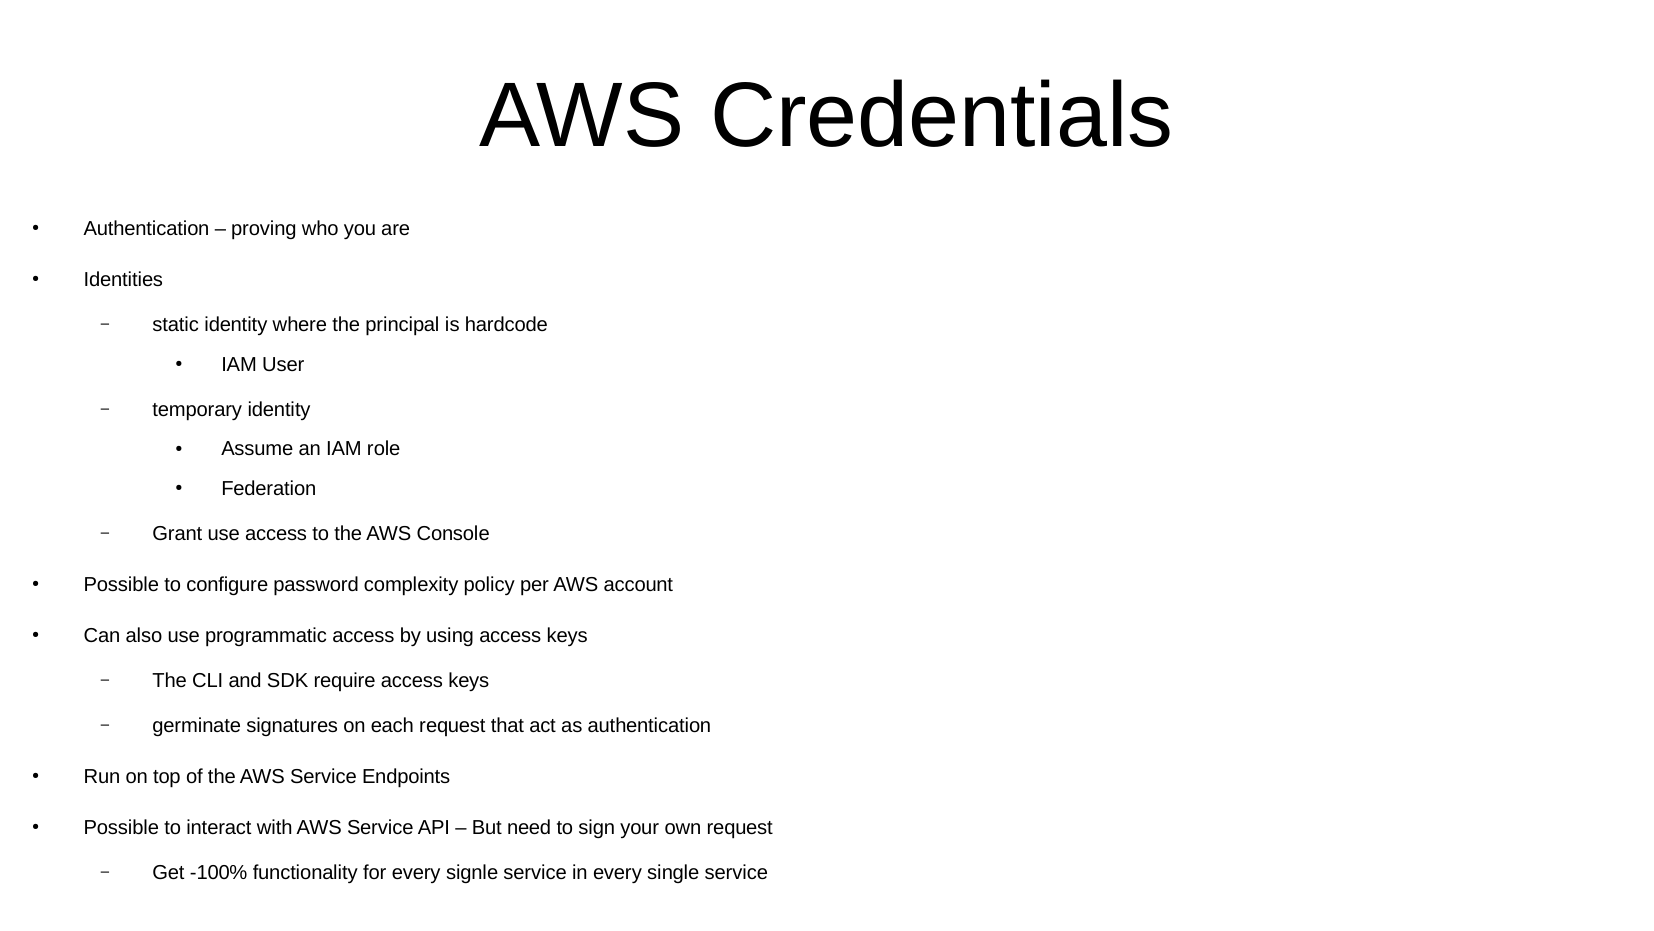

# AWS Credentials
Authentication – proving who you are
Identities
static identity where the principal is hardcode
IAM User
temporary identity
Assume an IAM role
Federation
Grant use access to the AWS Console
Possible to configure password complexity policy per AWS account
Can also use programmatic access by using access keys
The CLI and SDK require access keys
germinate signatures on each request that act as authentication
Run on top of the AWS Service Endpoints
Possible to interact with AWS Service API – But need to sign your own request
Get -100% functionality for every signle service in every single service